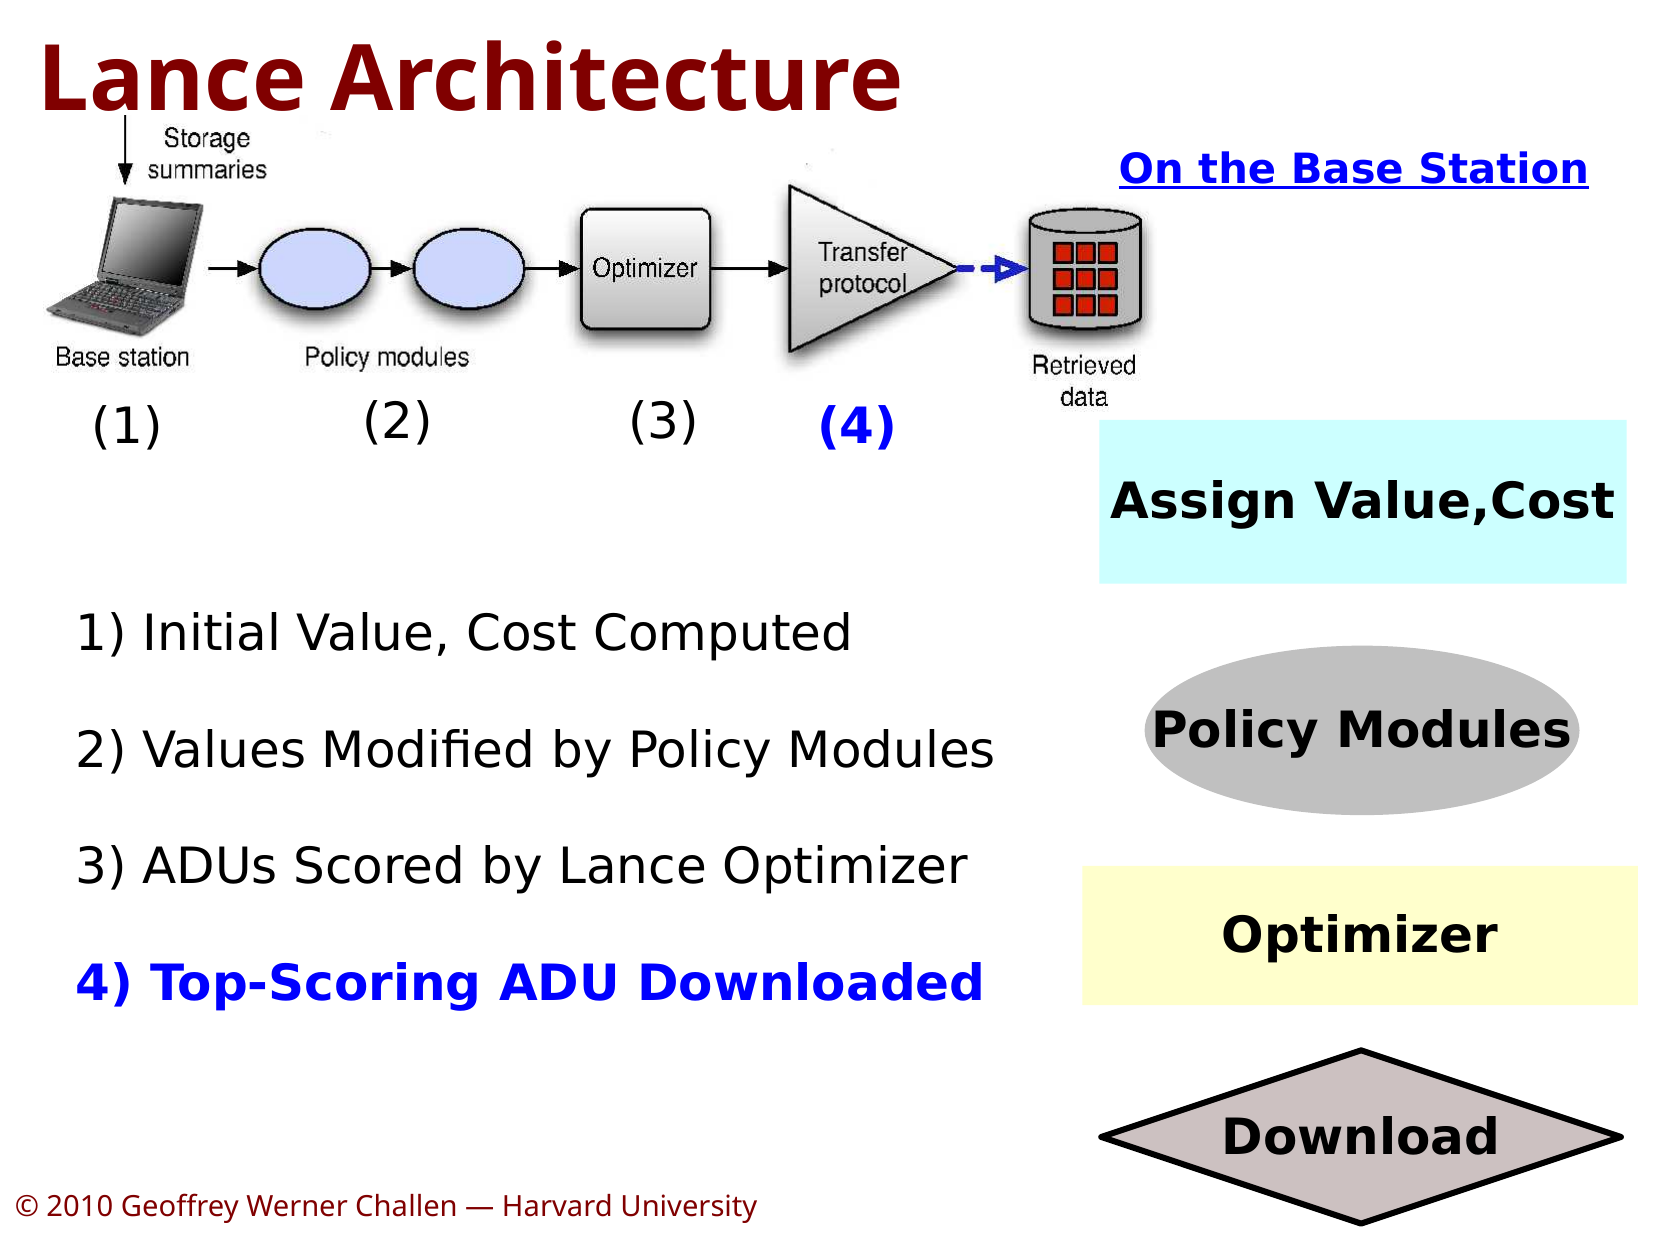

# Lance Architecture
On the Base Station
(2)
(3)
(1)
(4)
Assign Value,Cost
1) Initial Value, Cost Computed
2) Values Modified by Policy Modules
3) ADUs Scored by Lance Optimizer
4) Top-Scoring ADU Downloaded
Policy Modules
Optimizer
Download